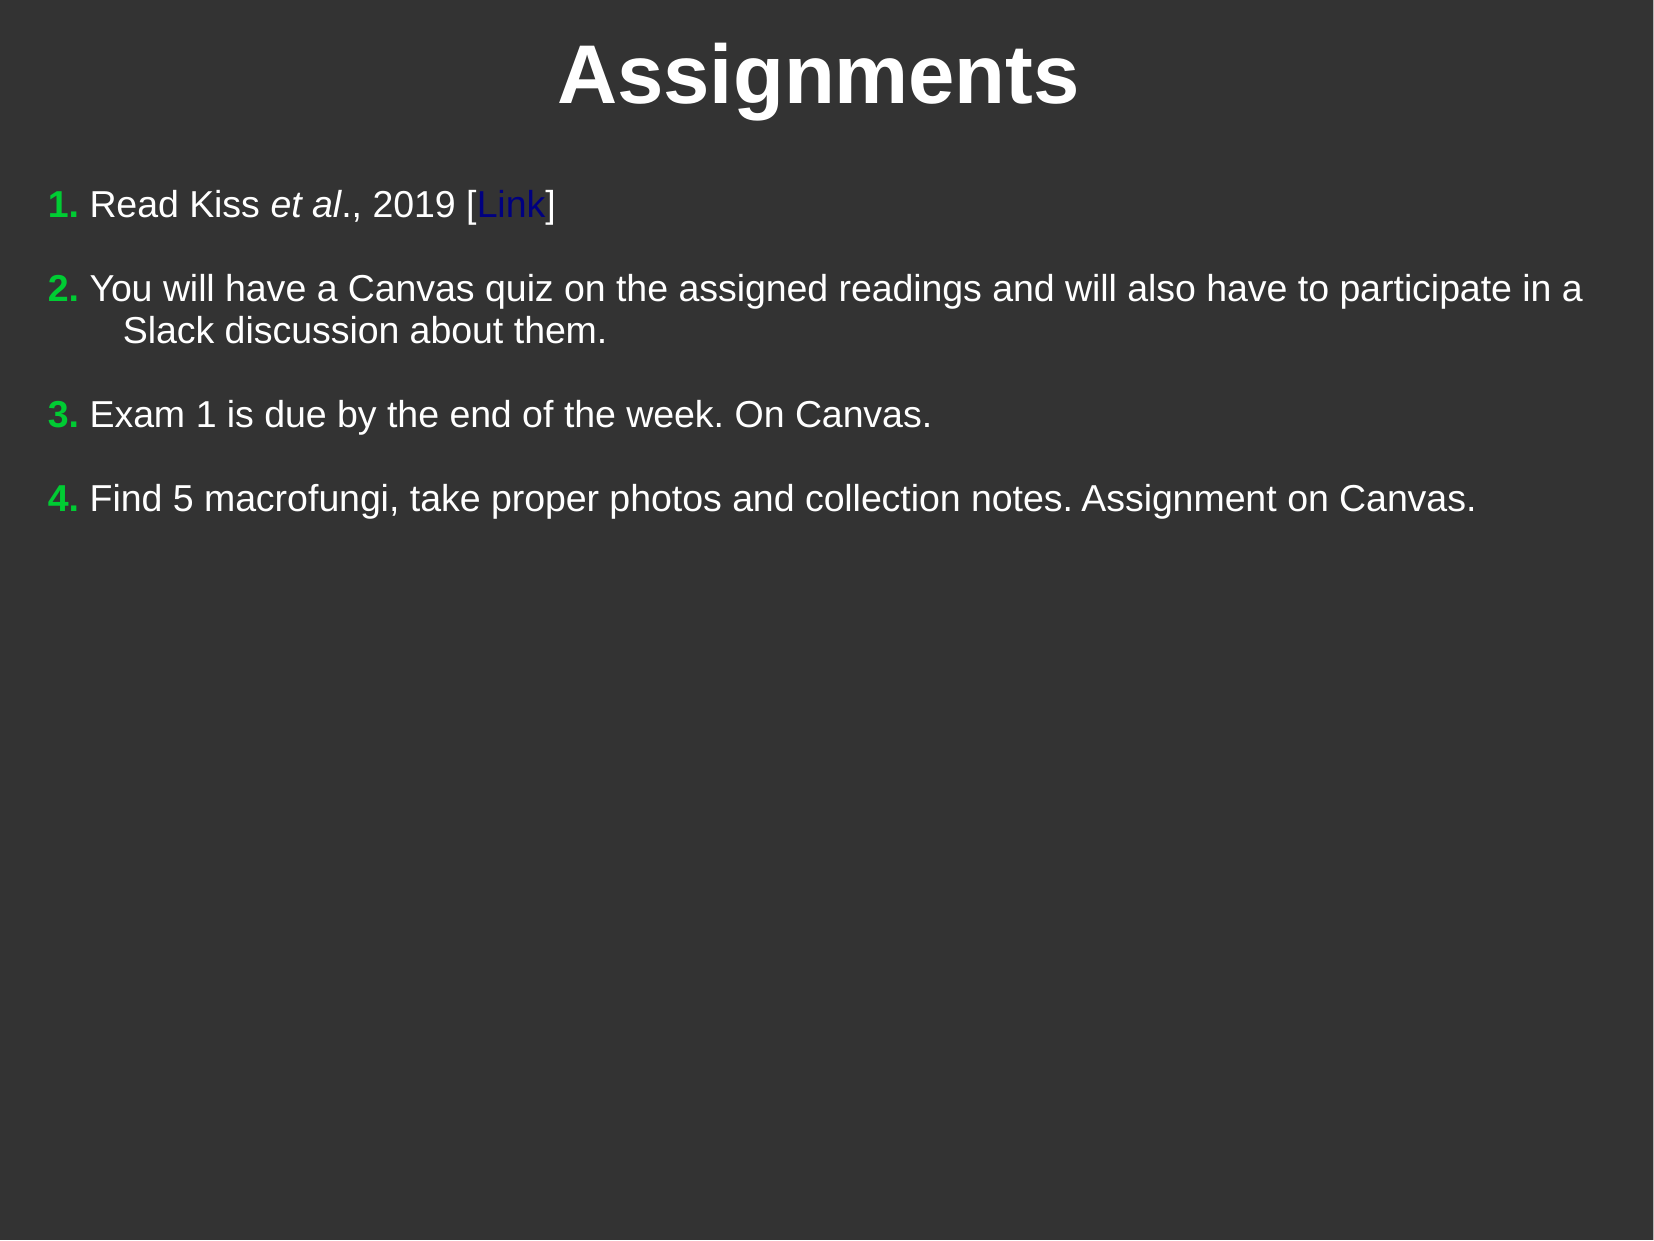

Assignments
1. Read Kiss et al., 2019 [Link]
2. You will have a Canvas quiz on the assigned readings and will also have to participate in a 	Slack discussion about them.
3. Exam 1 is due by the end of the week. On Canvas.
4. Find 5 macrofungi, take proper photos and collection notes. Assignment on Canvas.